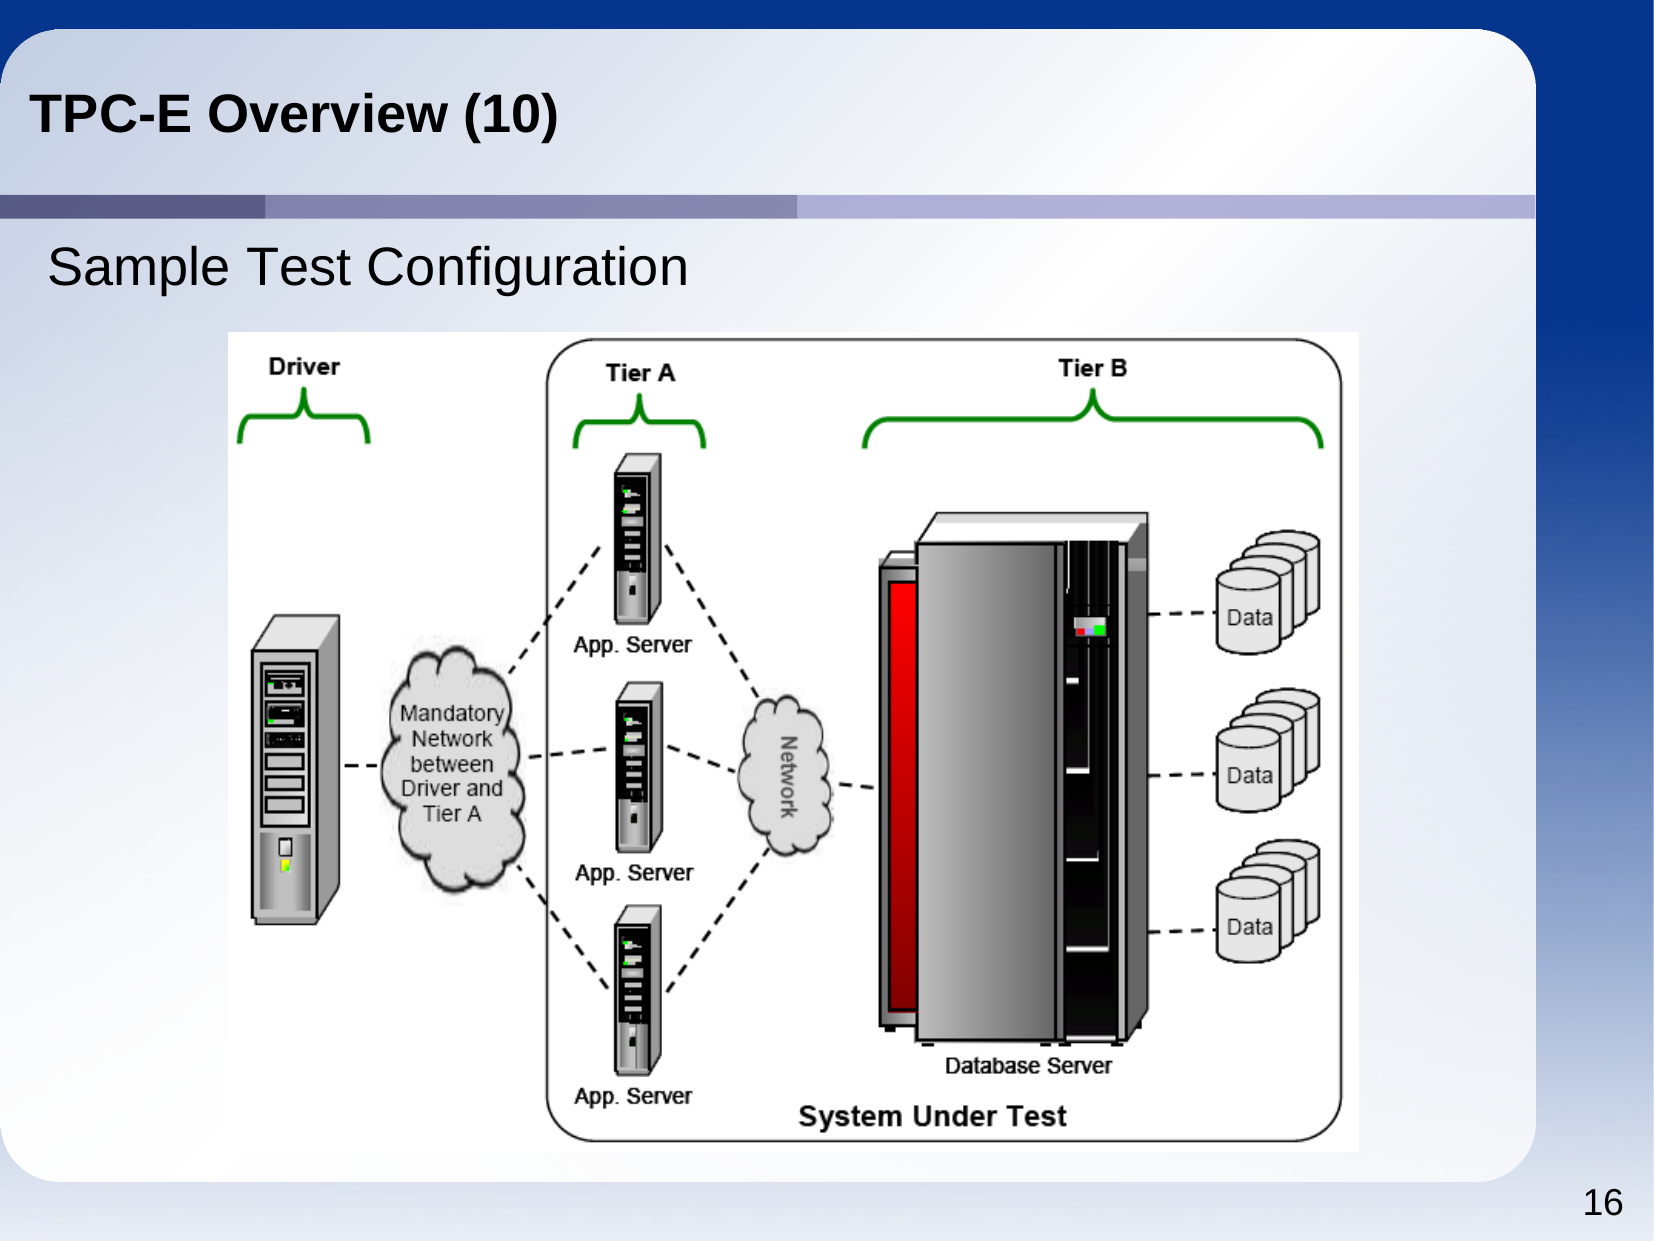

# TPC-E Overview (10)
Sample Test Configuration
16